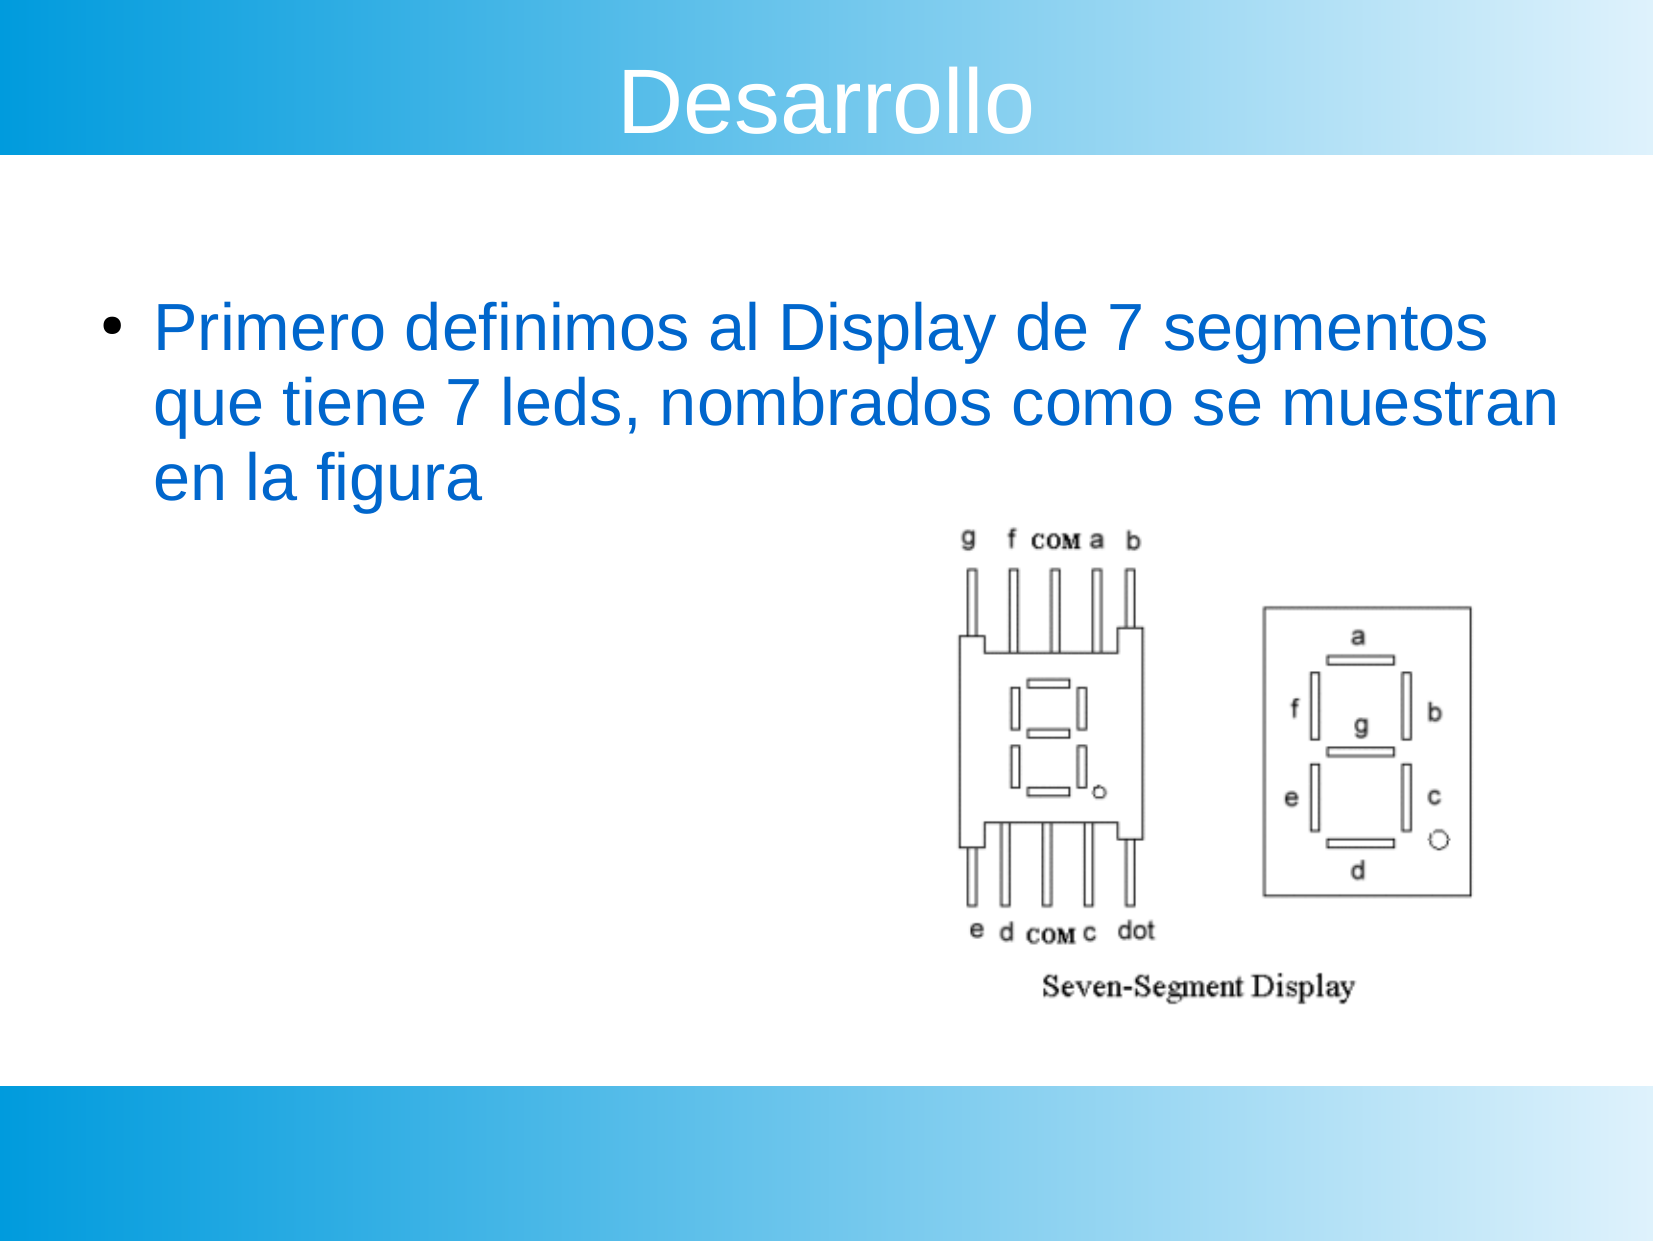

# Desarrollo
Primero definimos al Display de 7 segmentos que tiene 7 leds, nombrados como se muestran en la figura